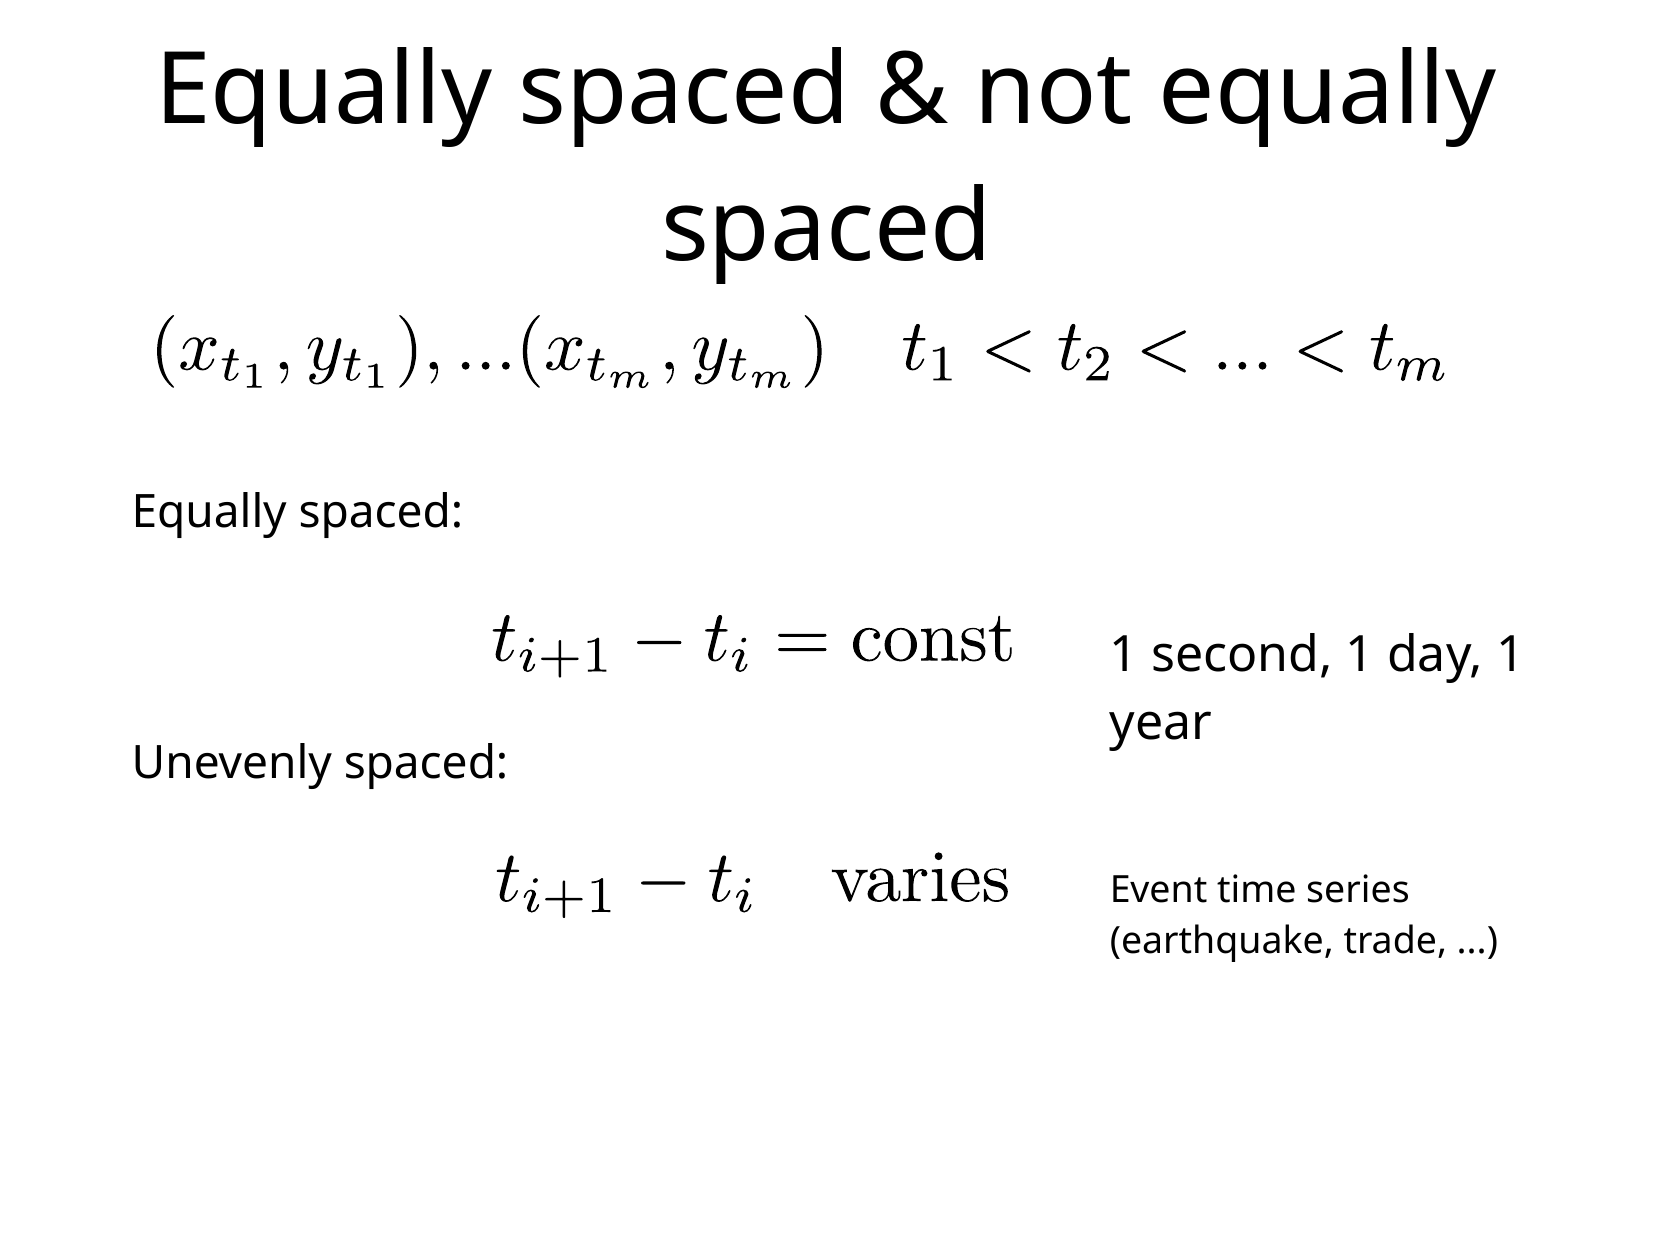

# Equally spaced & not equally spaced
Equally spaced:
Unevenly spaced:
1 second, 1 day, 1 year
Event time series
(earthquake, trade, ...)